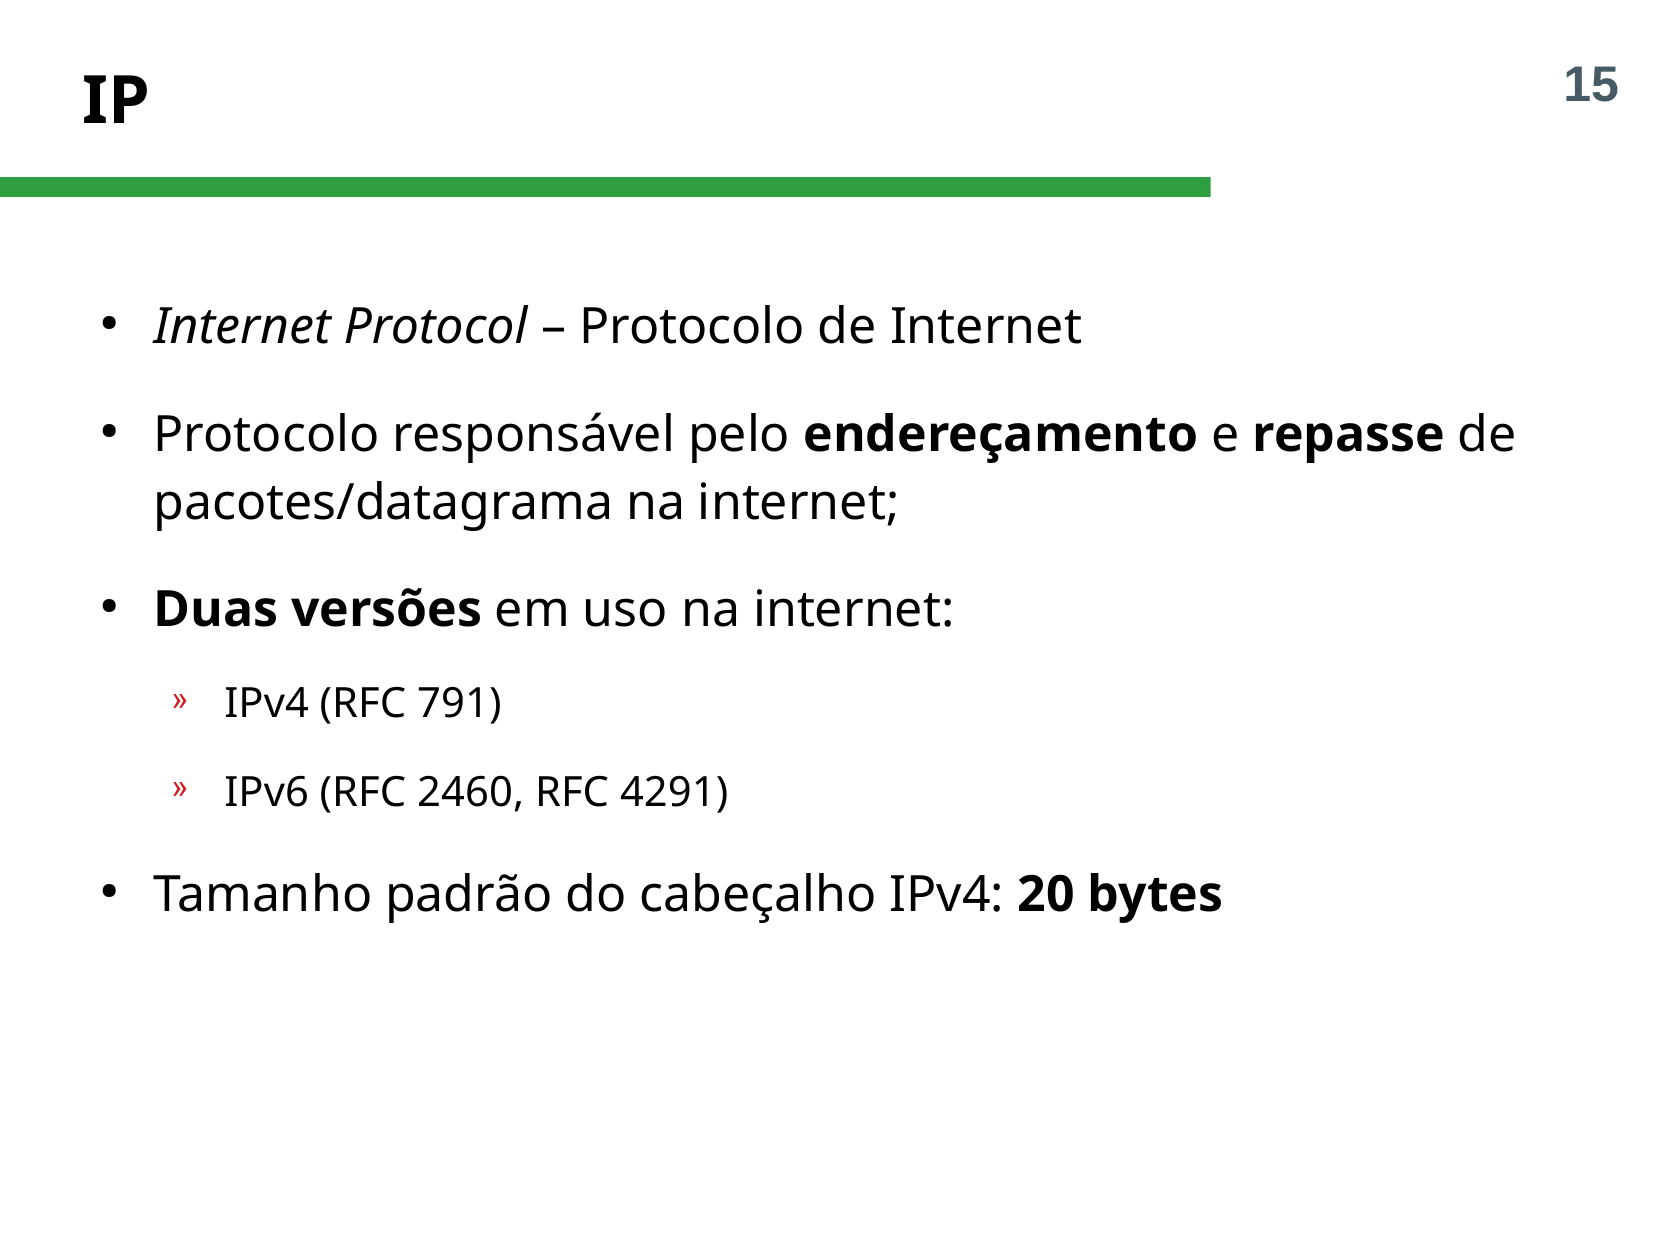

# IP
Internet Protocol – Protocolo de Internet
Protocolo responsável pelo endereçamento e repasse de pacotes/datagrama na internet;
Duas versões em uso na internet:
IPv4 (RFC 791)
IPv6 (RFC 2460, RFC 4291)
Tamanho padrão do cabeçalho IPv4: 20 bytes